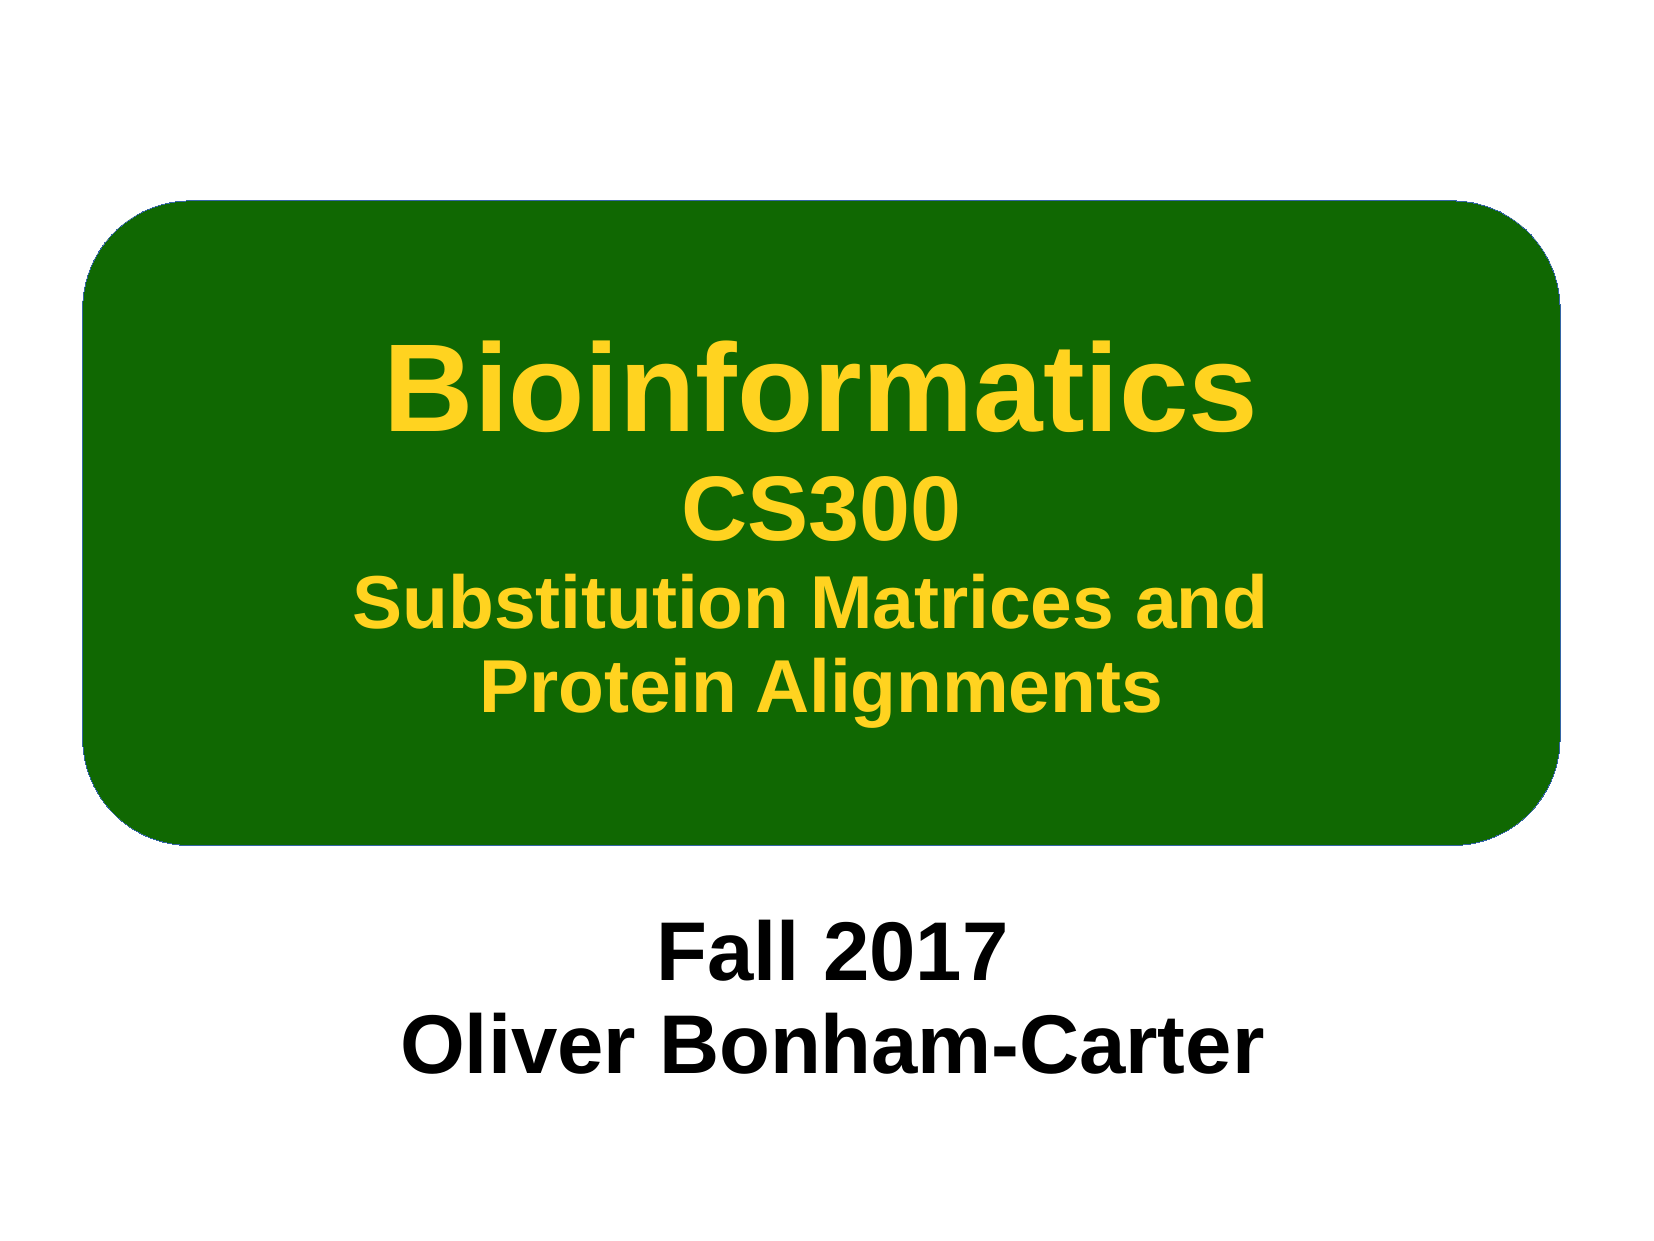

Bioinformatics
CS300
Substitution Matrices and
Protein Alignments
Fall 2017
Oliver Bonham-Carter